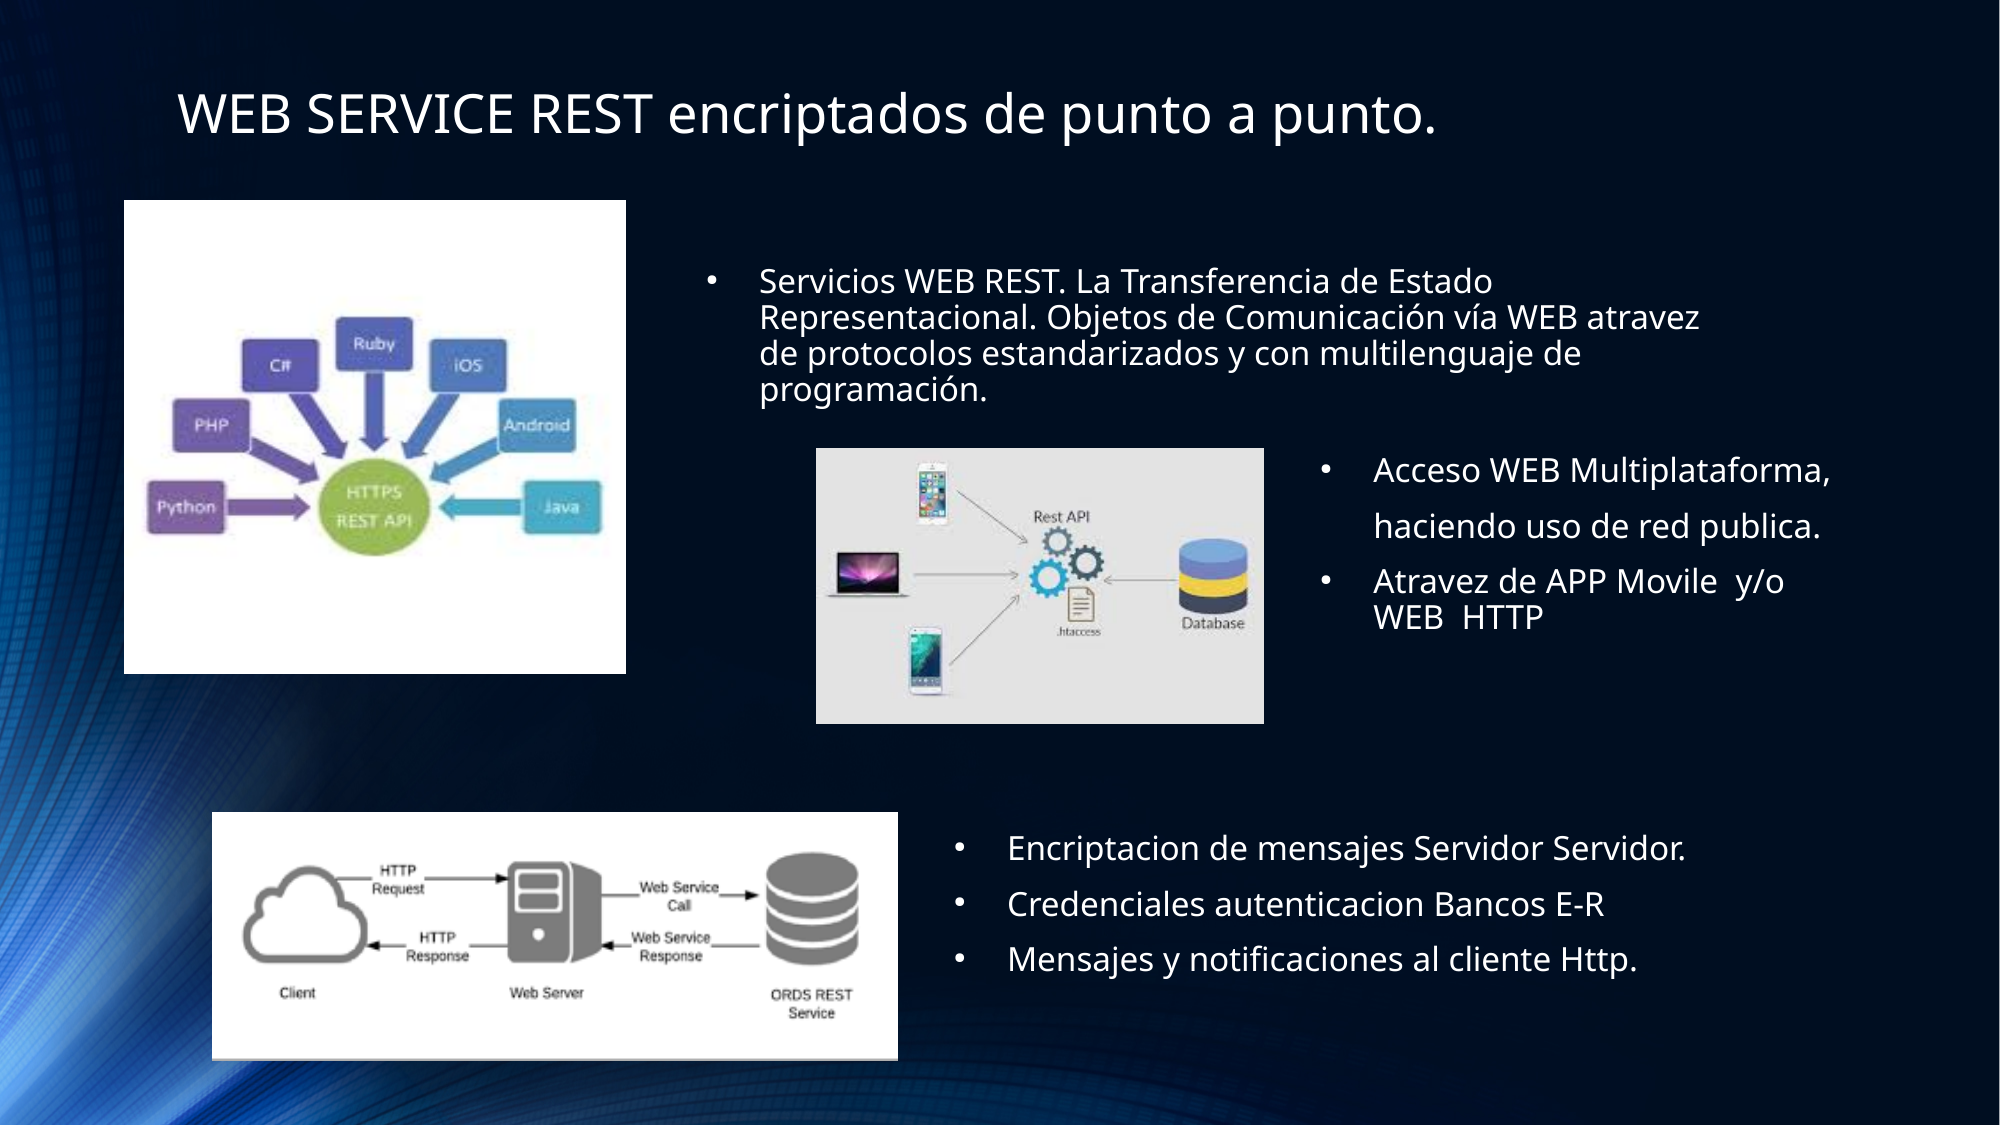

WEB SERVICE REST encriptados de punto a punto.
# Servicios WEB REST. La Transferencia de Estado Representacional. Objetos de Comunicación vía WEB atravez de protocolos estandarizados y con multilenguaje de programación.
Acceso WEB Multiplataforma,
haciendo uso de red publica.
Atravez de APP Movile y/o WEB HTTP
Encriptacion de mensajes Servidor Servidor.
Credenciales autenticacion Bancos E-R
Mensajes y notificaciones al cliente Http.